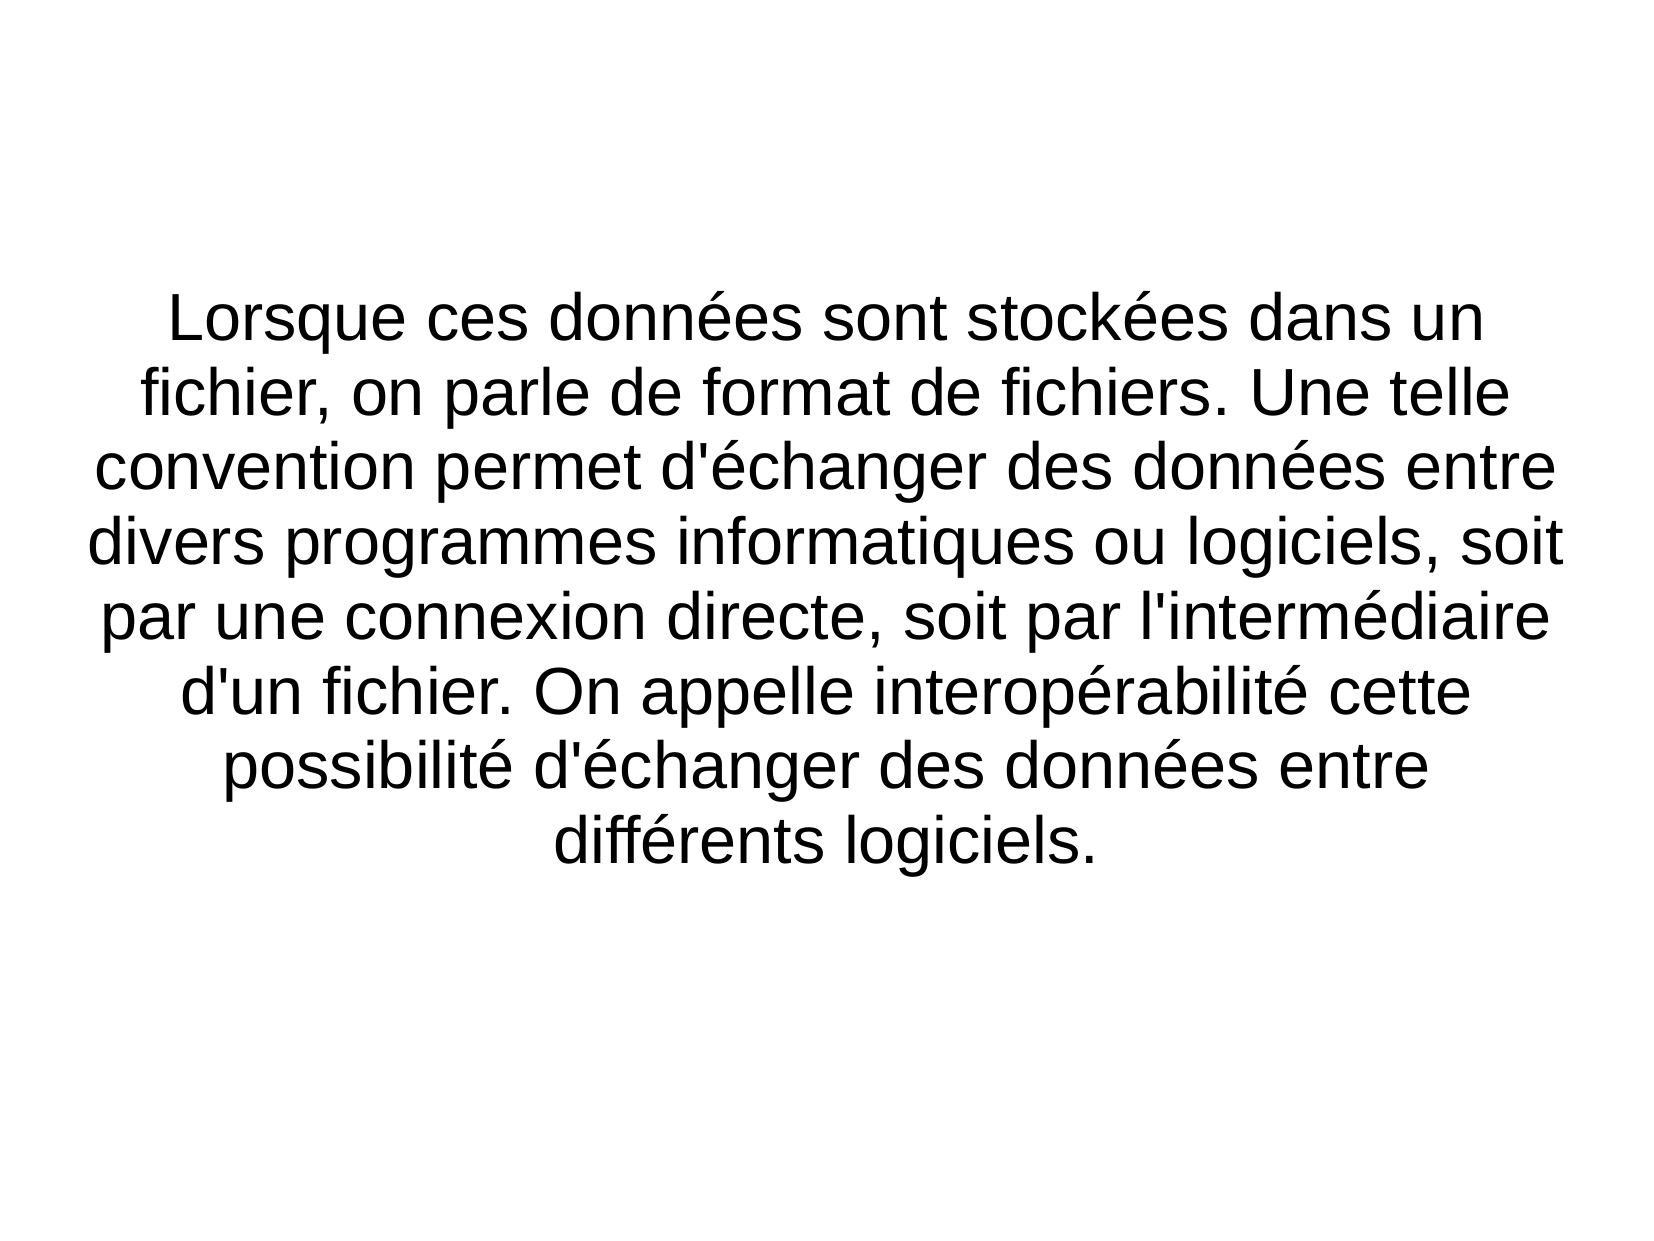

# Lorsque ces données sont stockées dans un fichier, on parle de format de fichiers. Une telle convention permet d'échanger des données entre divers programmes informatiques ou logiciels, soit par une connexion directe, soit par l'intermédiaire d'un fichier. On appelle interopérabilité cette possibilité d'échanger des données entre différents logiciels.